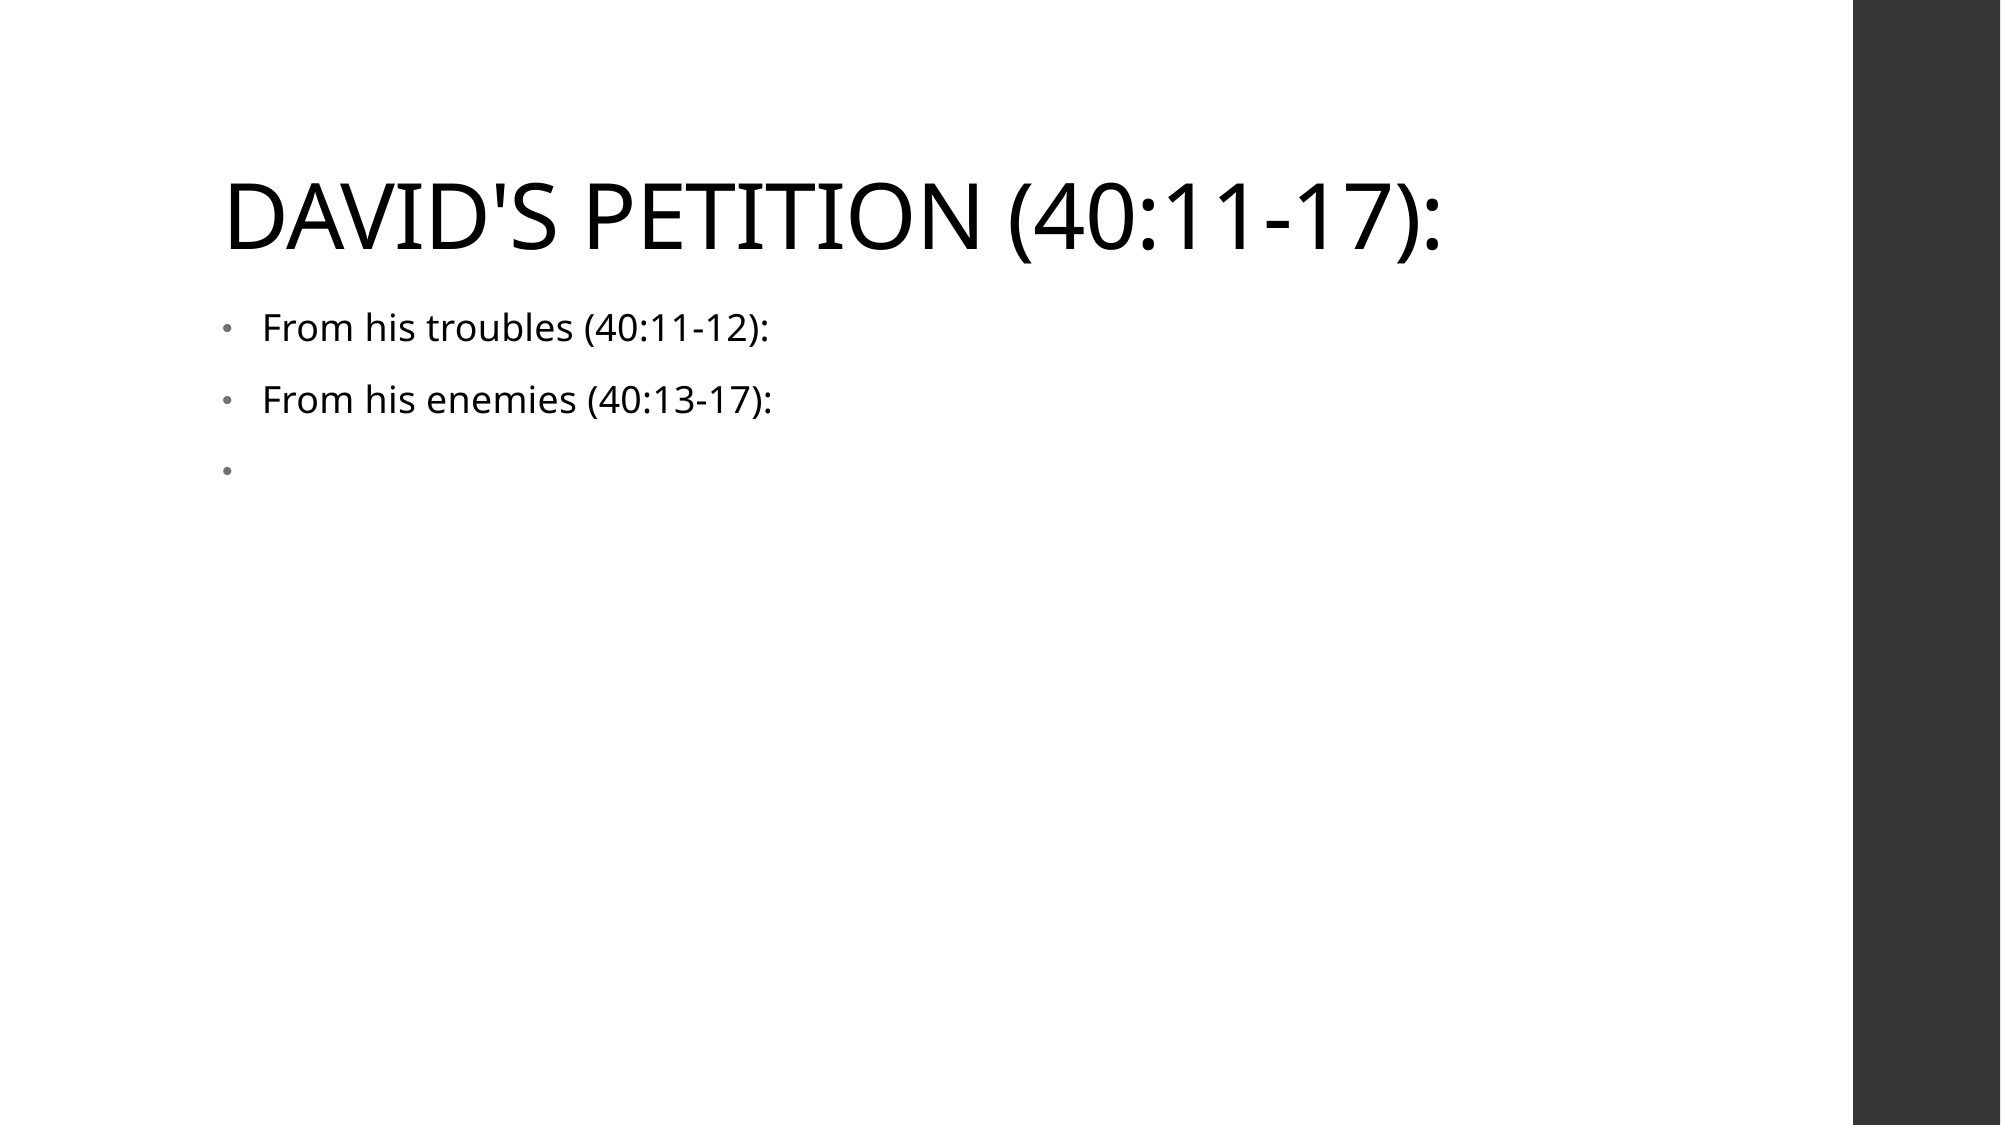

# DAVID'S PETITION (40:11-17):
 From his troubles (40:11-12):
 From his enemies (40:13-17):